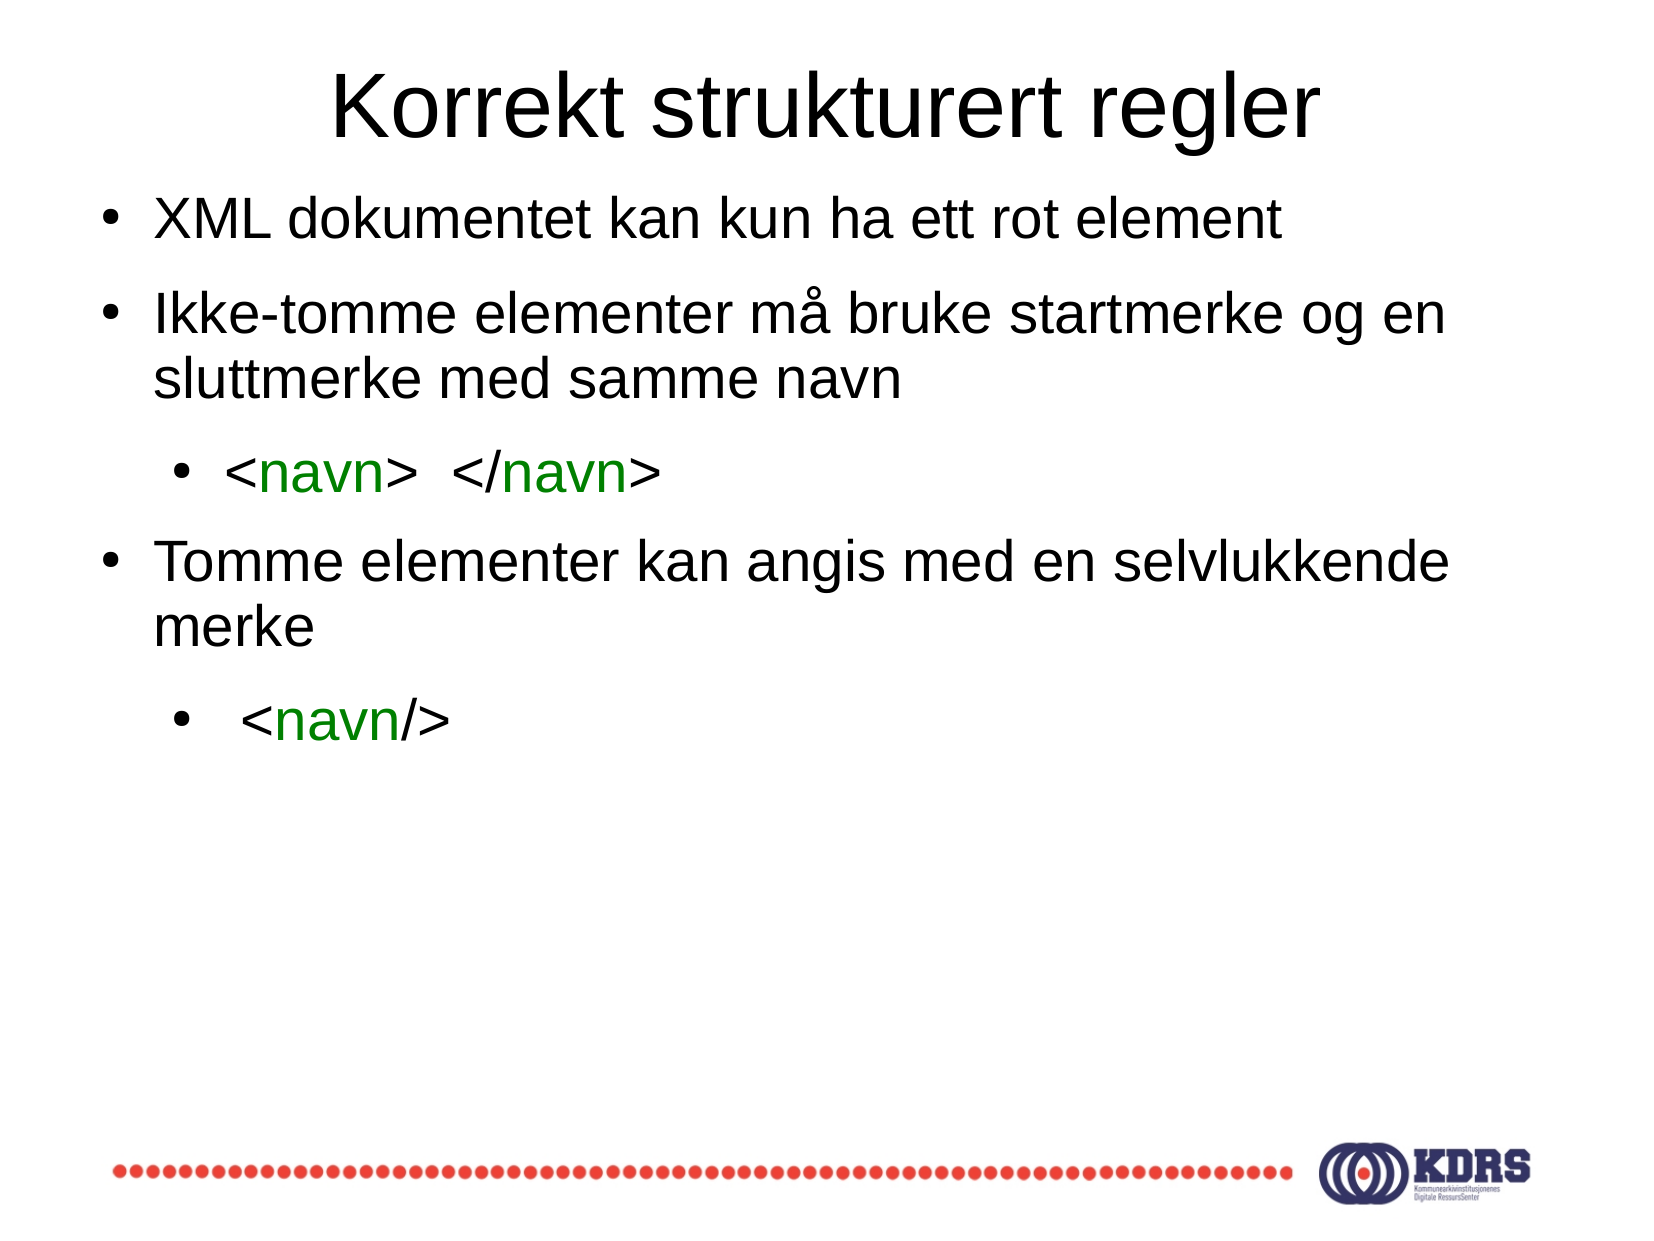

# Korrekt strukturert regler
XML dokumentet kan kun ha ett rot element
Ikke-tomme elementer må bruke startmerke og en sluttmerke med samme navn
<navn> </navn>
Tomme elementer kan angis med en selvlukkende merke
 <navn/>